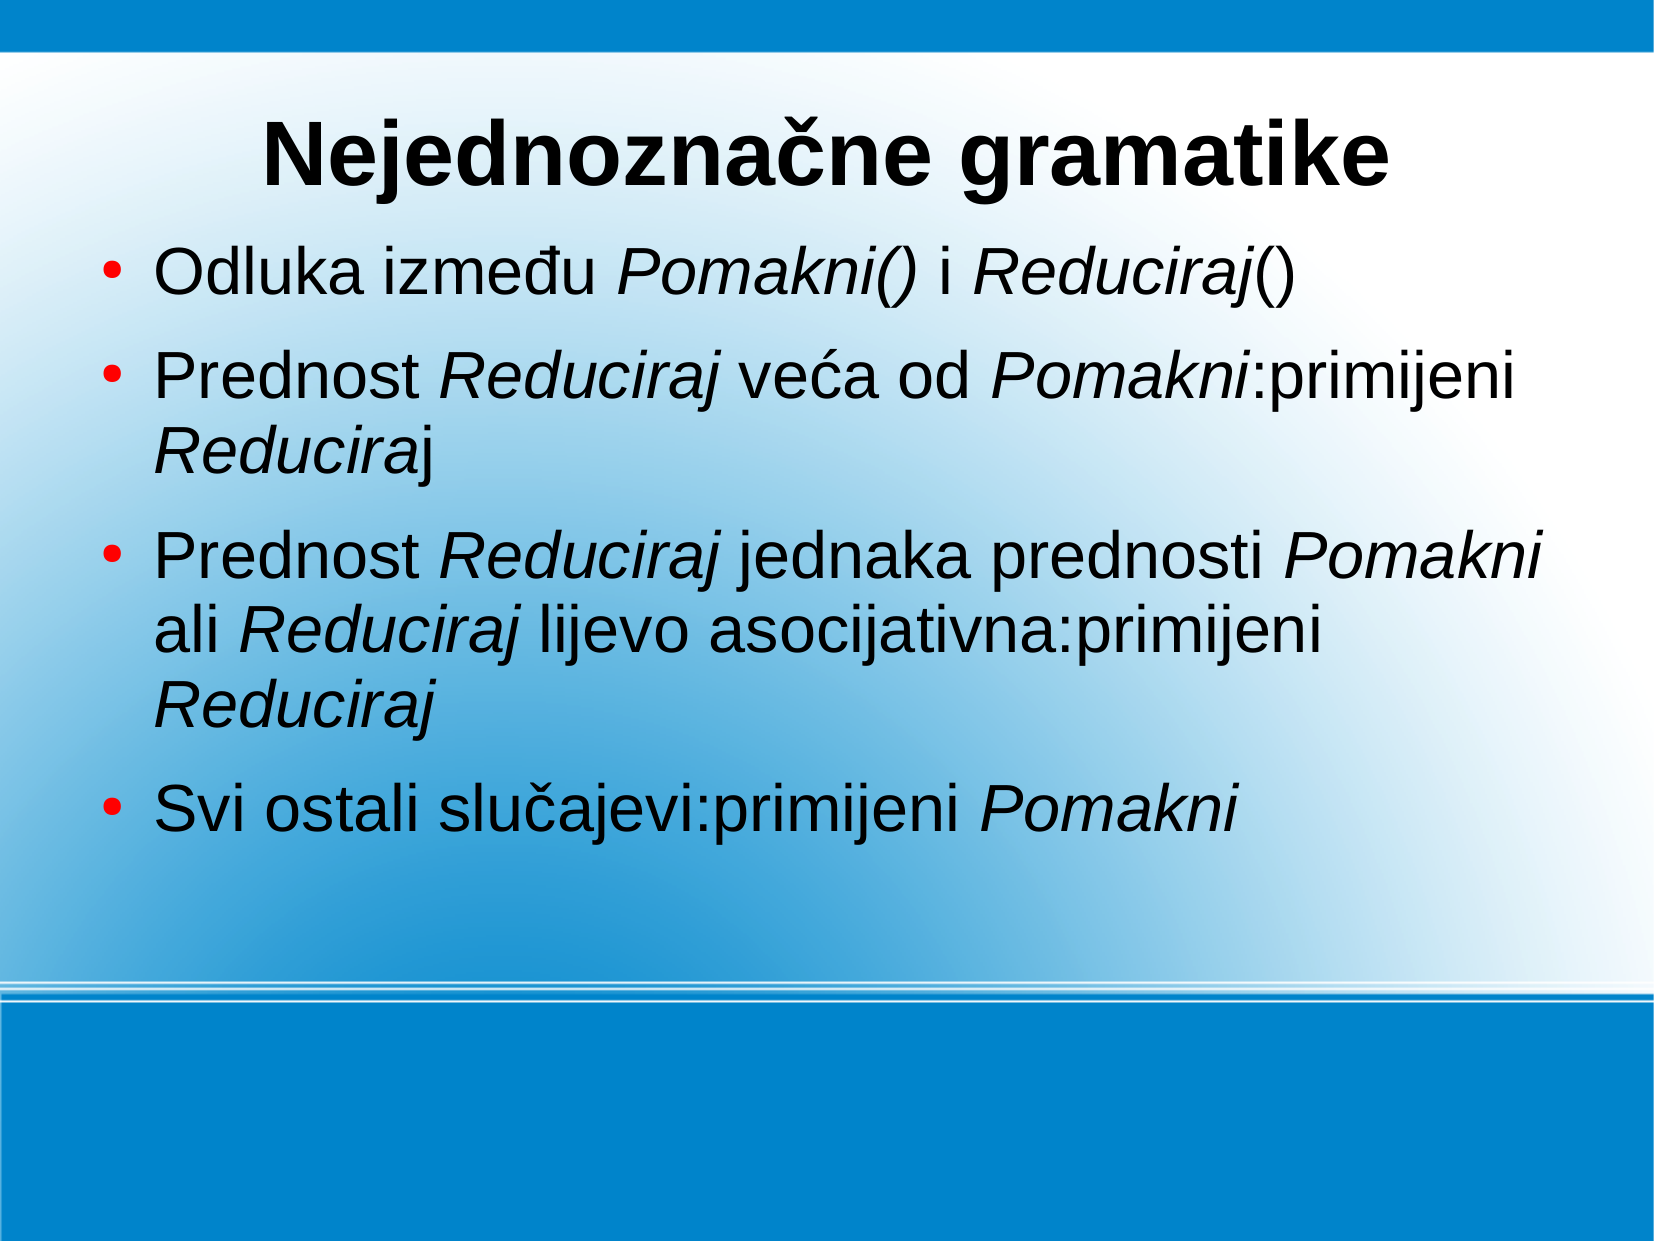

Nejednoznačne gramatike
Odluka između Pomakni() i Reduciraj()
Prednost Reduciraj veća od Pomakni:primijeni Reduciraj
Prednost Reduciraj jednaka prednosti Pomakni ali Reduciraj lijevo asocijativna:primijeni Reduciraj
Svi ostali slučajevi:primijeni Pomakni
#